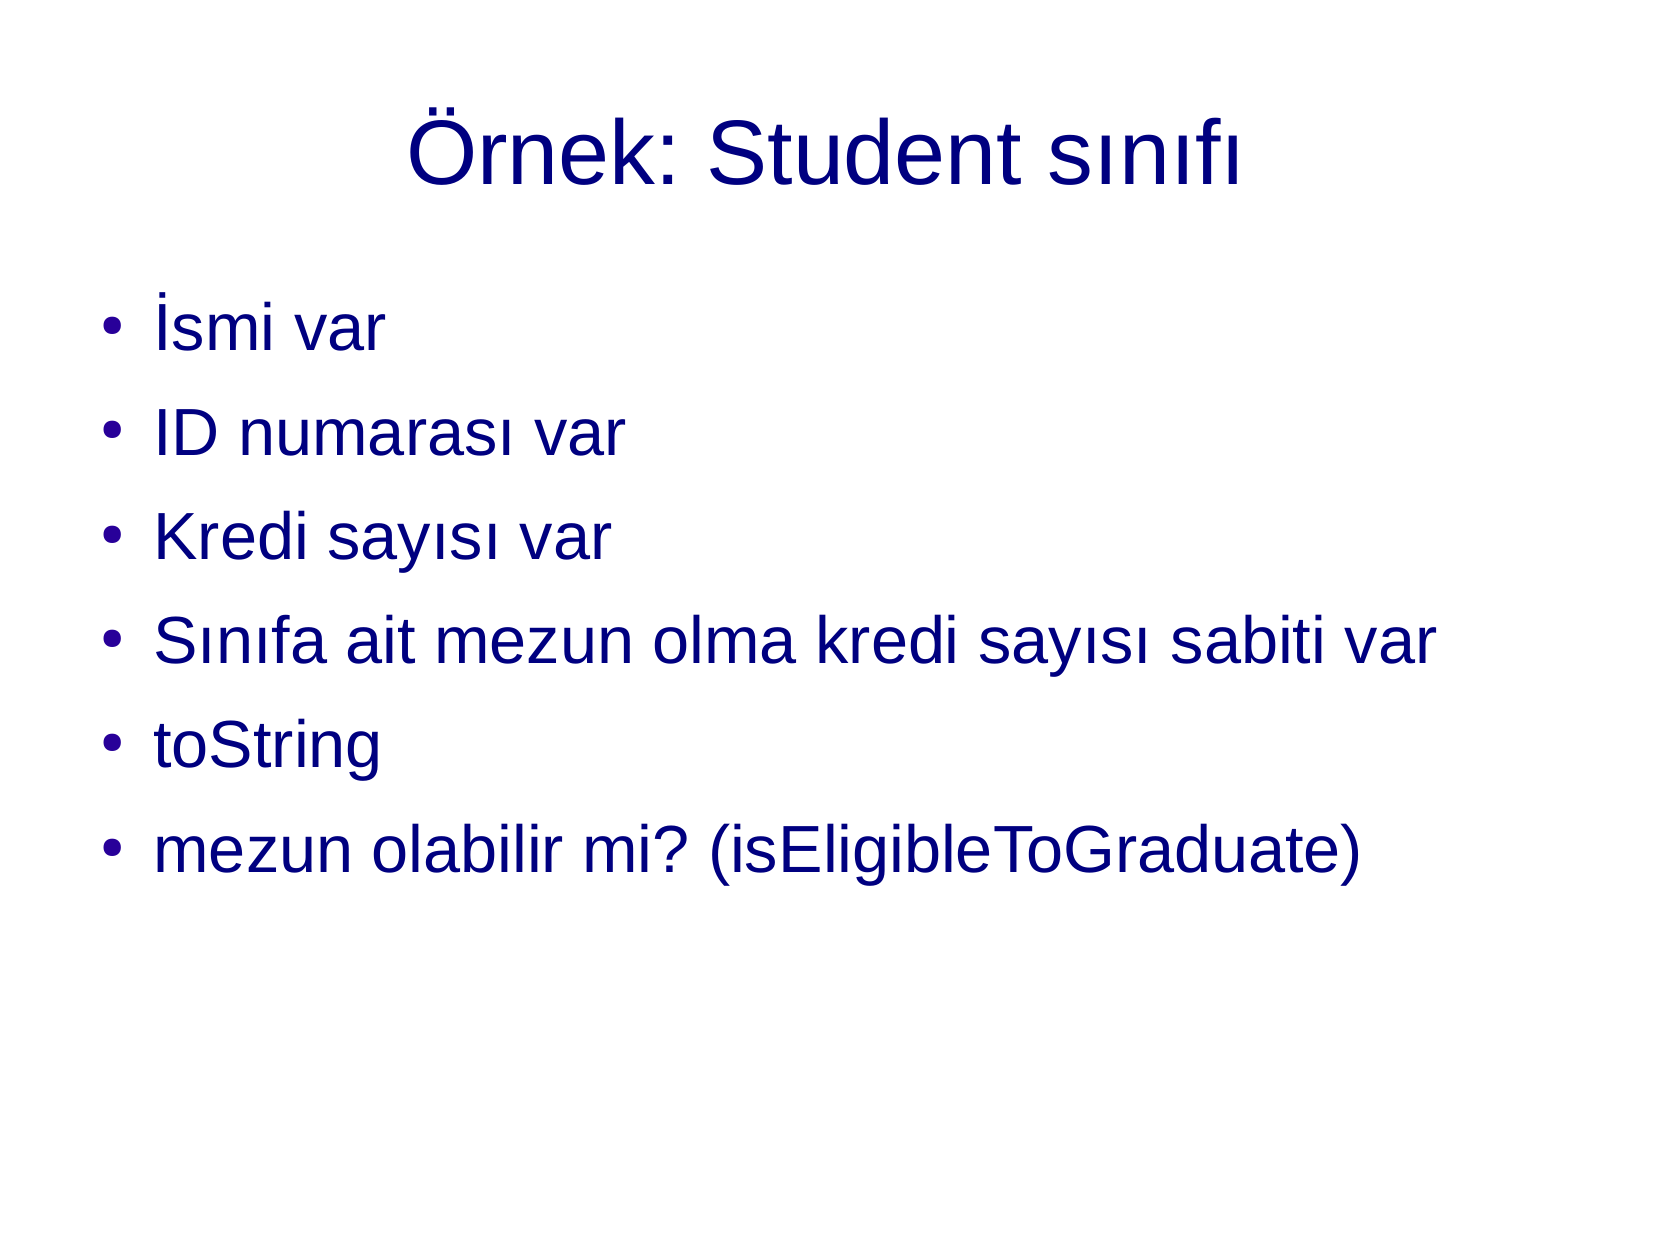

# Örnek: Student sınıfı
İsmi var
ID numarası var
Kredi sayısı var
Sınıfa ait mezun olma kredi sayısı sabiti var
toString
mezun olabilir mi? (isEligibleToGraduate)